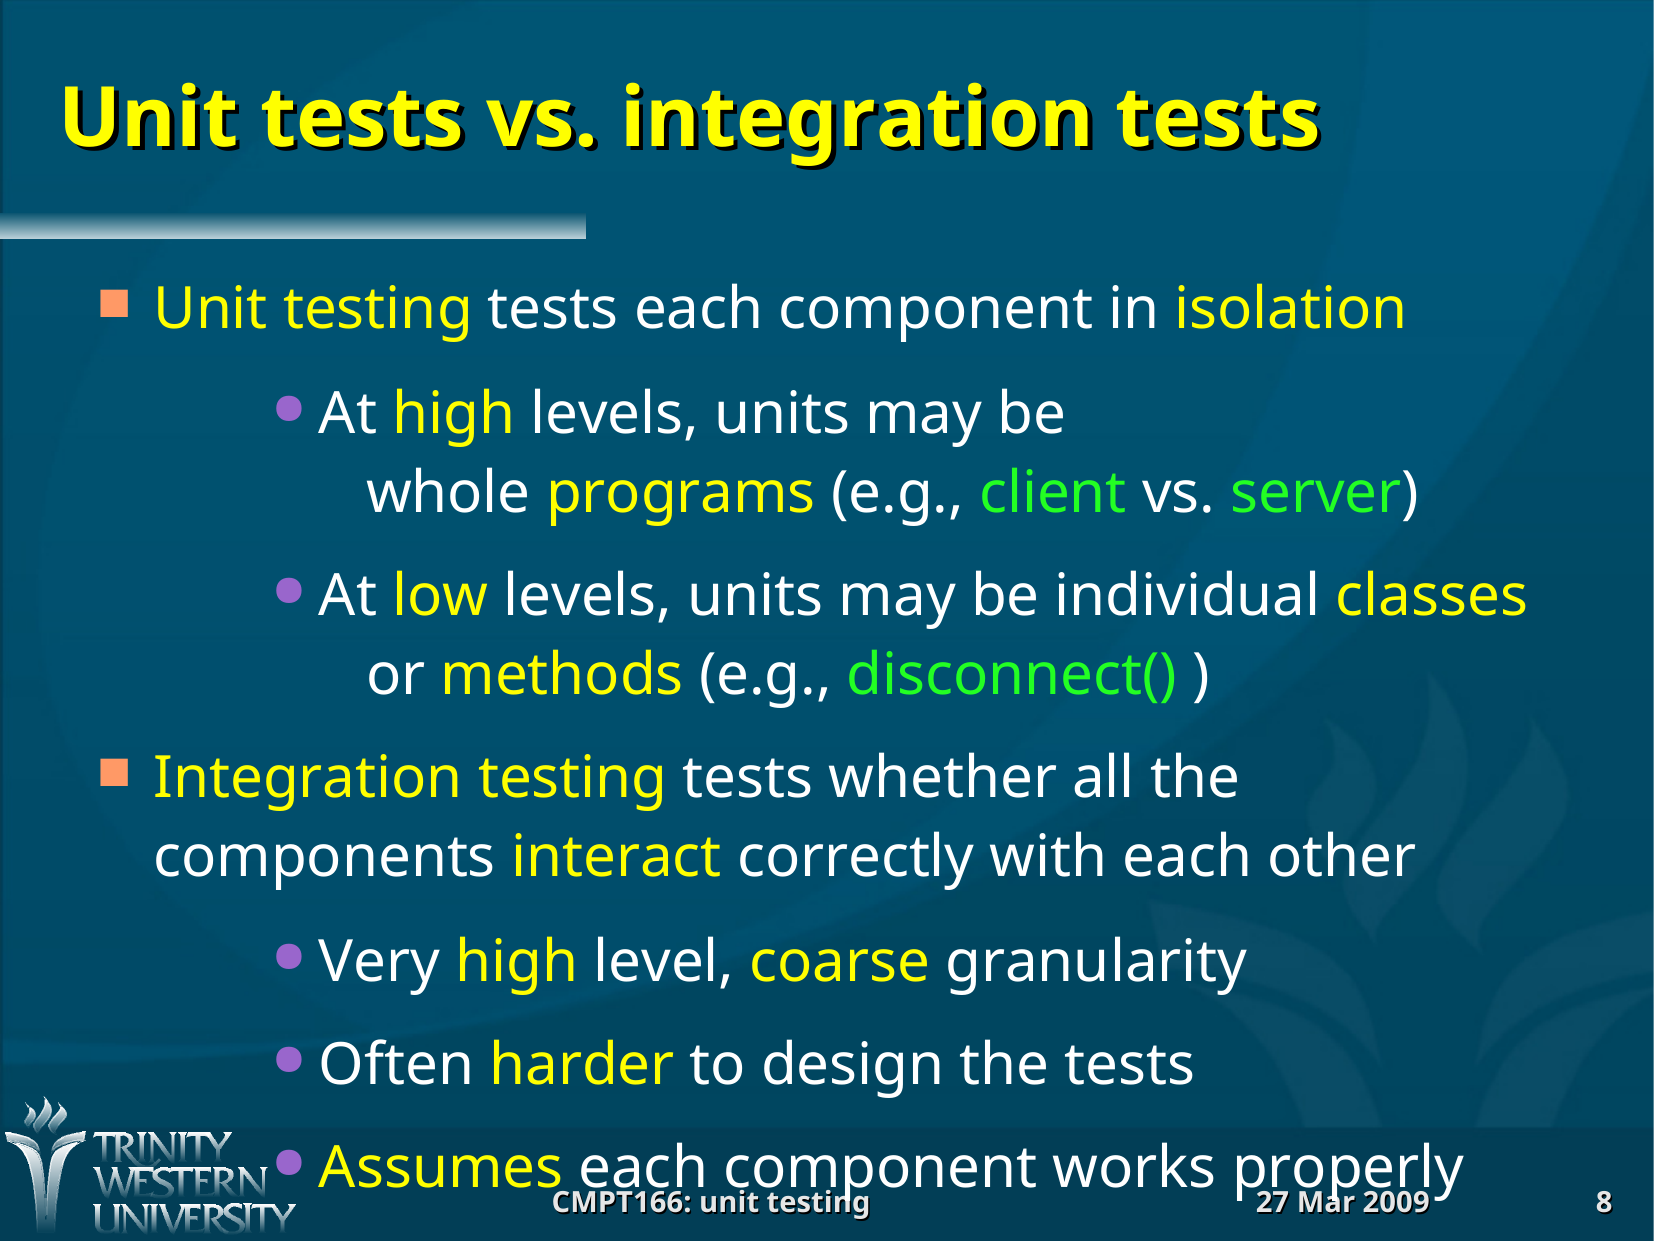

# Unit tests vs. integration tests
Unit testing tests each component in isolation
At high levels, units may be
whole programs (e.g., client vs. server)
At low levels, units may be individual classes or methods (e.g., disconnect() )
Integration testing tests whether all the components interact correctly with each other
Very high level, coarse granularity
Often harder to design the tests
Assumes each component works properly
CMPT166: unit testing
27 Mar 2009
8